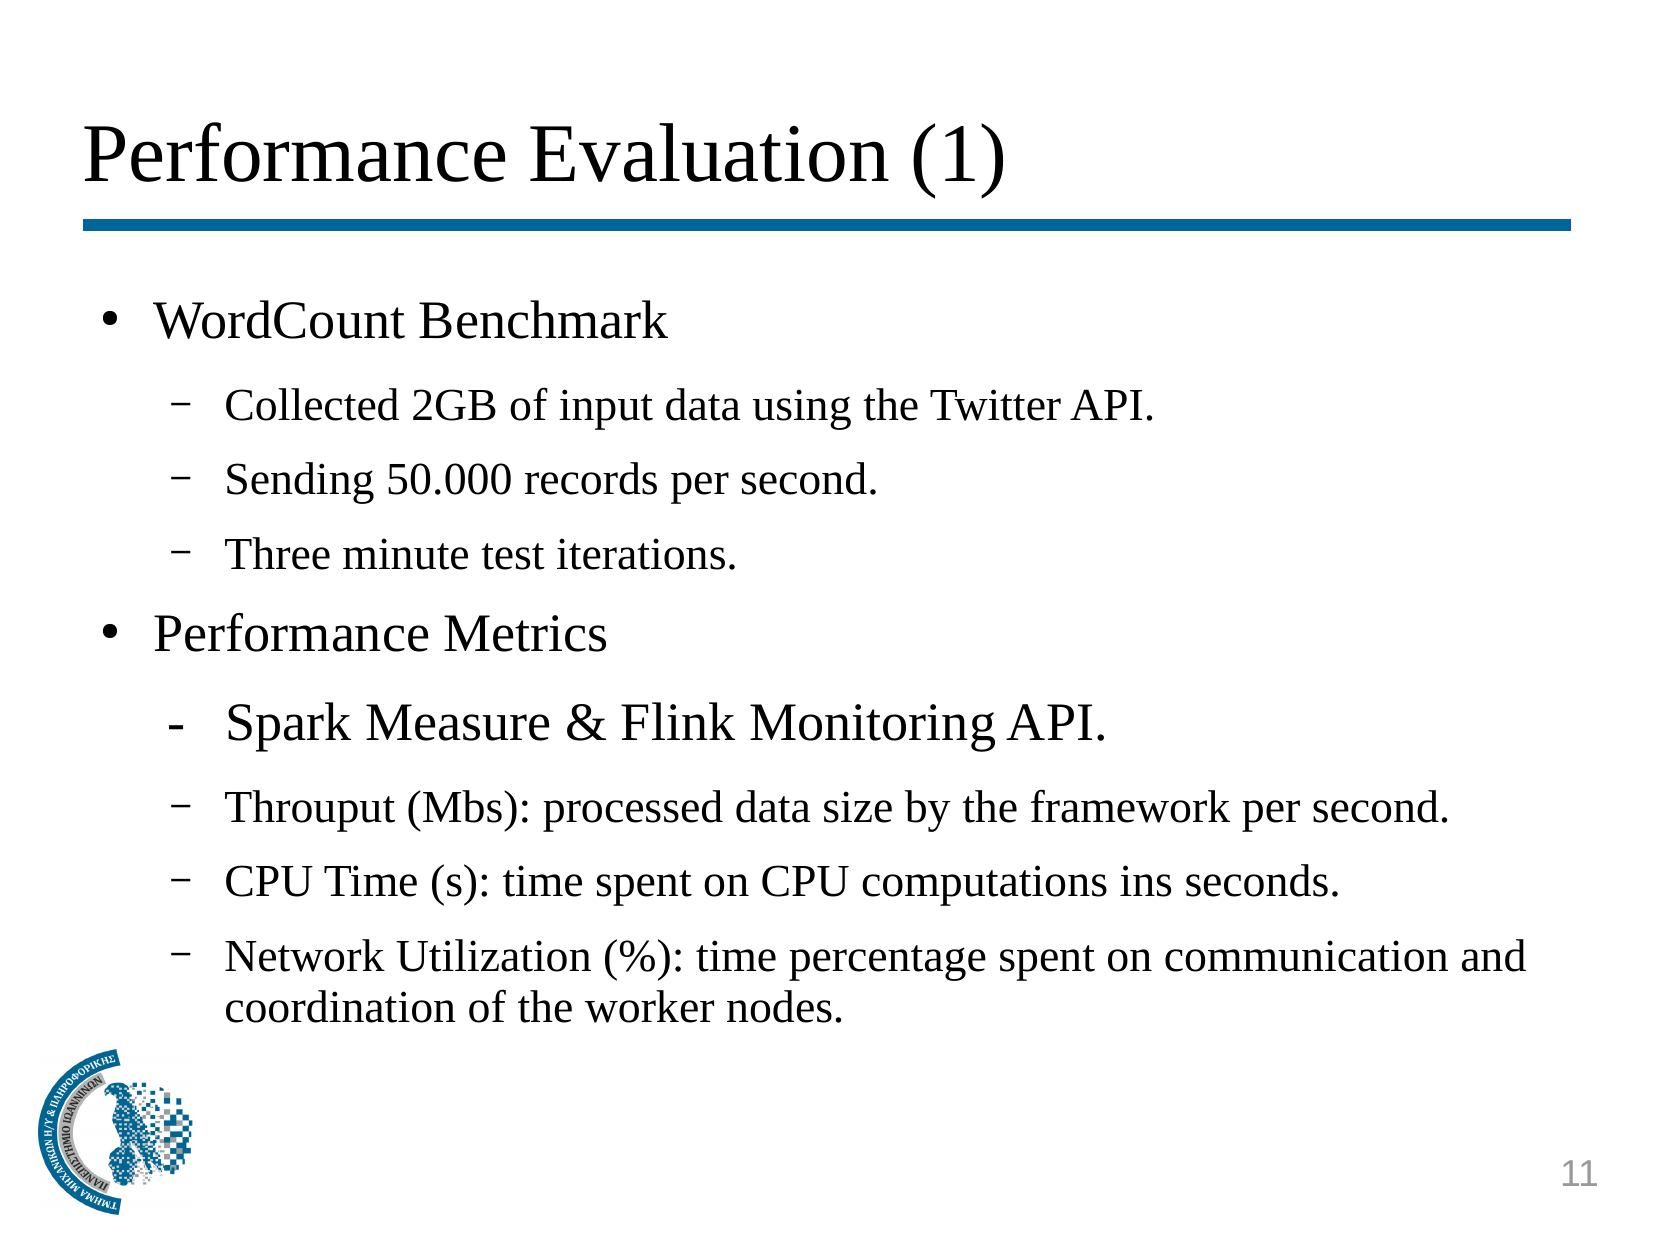

# Performance Evaluation (1)
WordCount Benchmark
Collected 2GB of input data using the Twitter API.
Sending 50.000 records per second.
Three minute test iterations.
Performance Metrics
 - Spark Measure & Flink Monitoring API.
Throuput (Mbs): processed data size by the framework per second.
CPU Time (s): time spent on CPU computations ins seconds.
Network Utilization (%): time percentage spent on communication and coordination of the worker nodes.
11